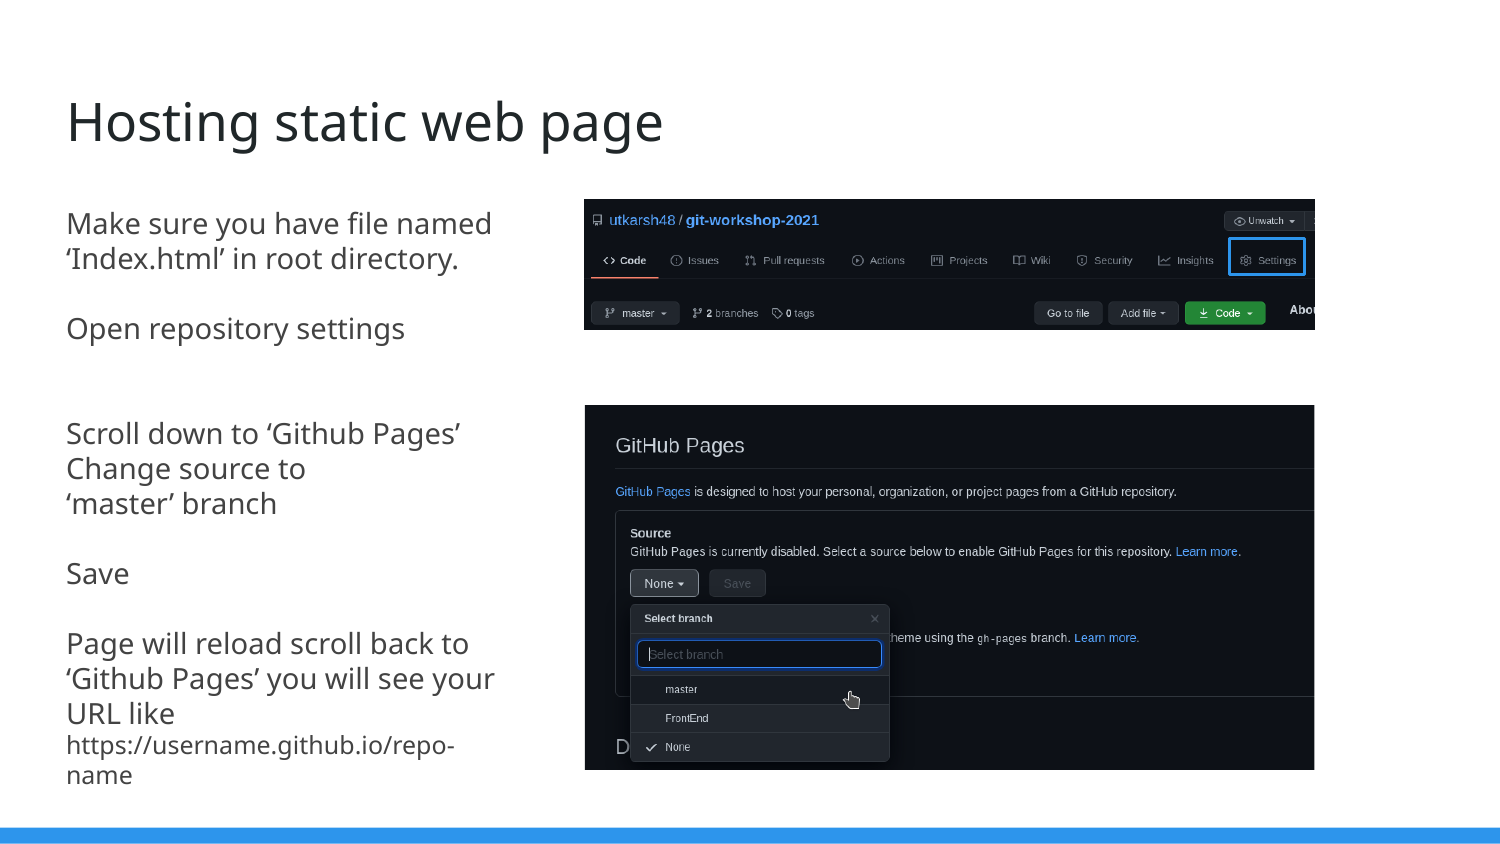

# Hosting static web page
Make sure you have file named
‘Index.html’ in root directory.
Open repository settings
Scroll down to ‘Github Pages’
Change source to
‘master’ branch
Save
Page will reload scroll back to ‘Github Pages’ you will see your URL like
https://username.github.io/repo-name